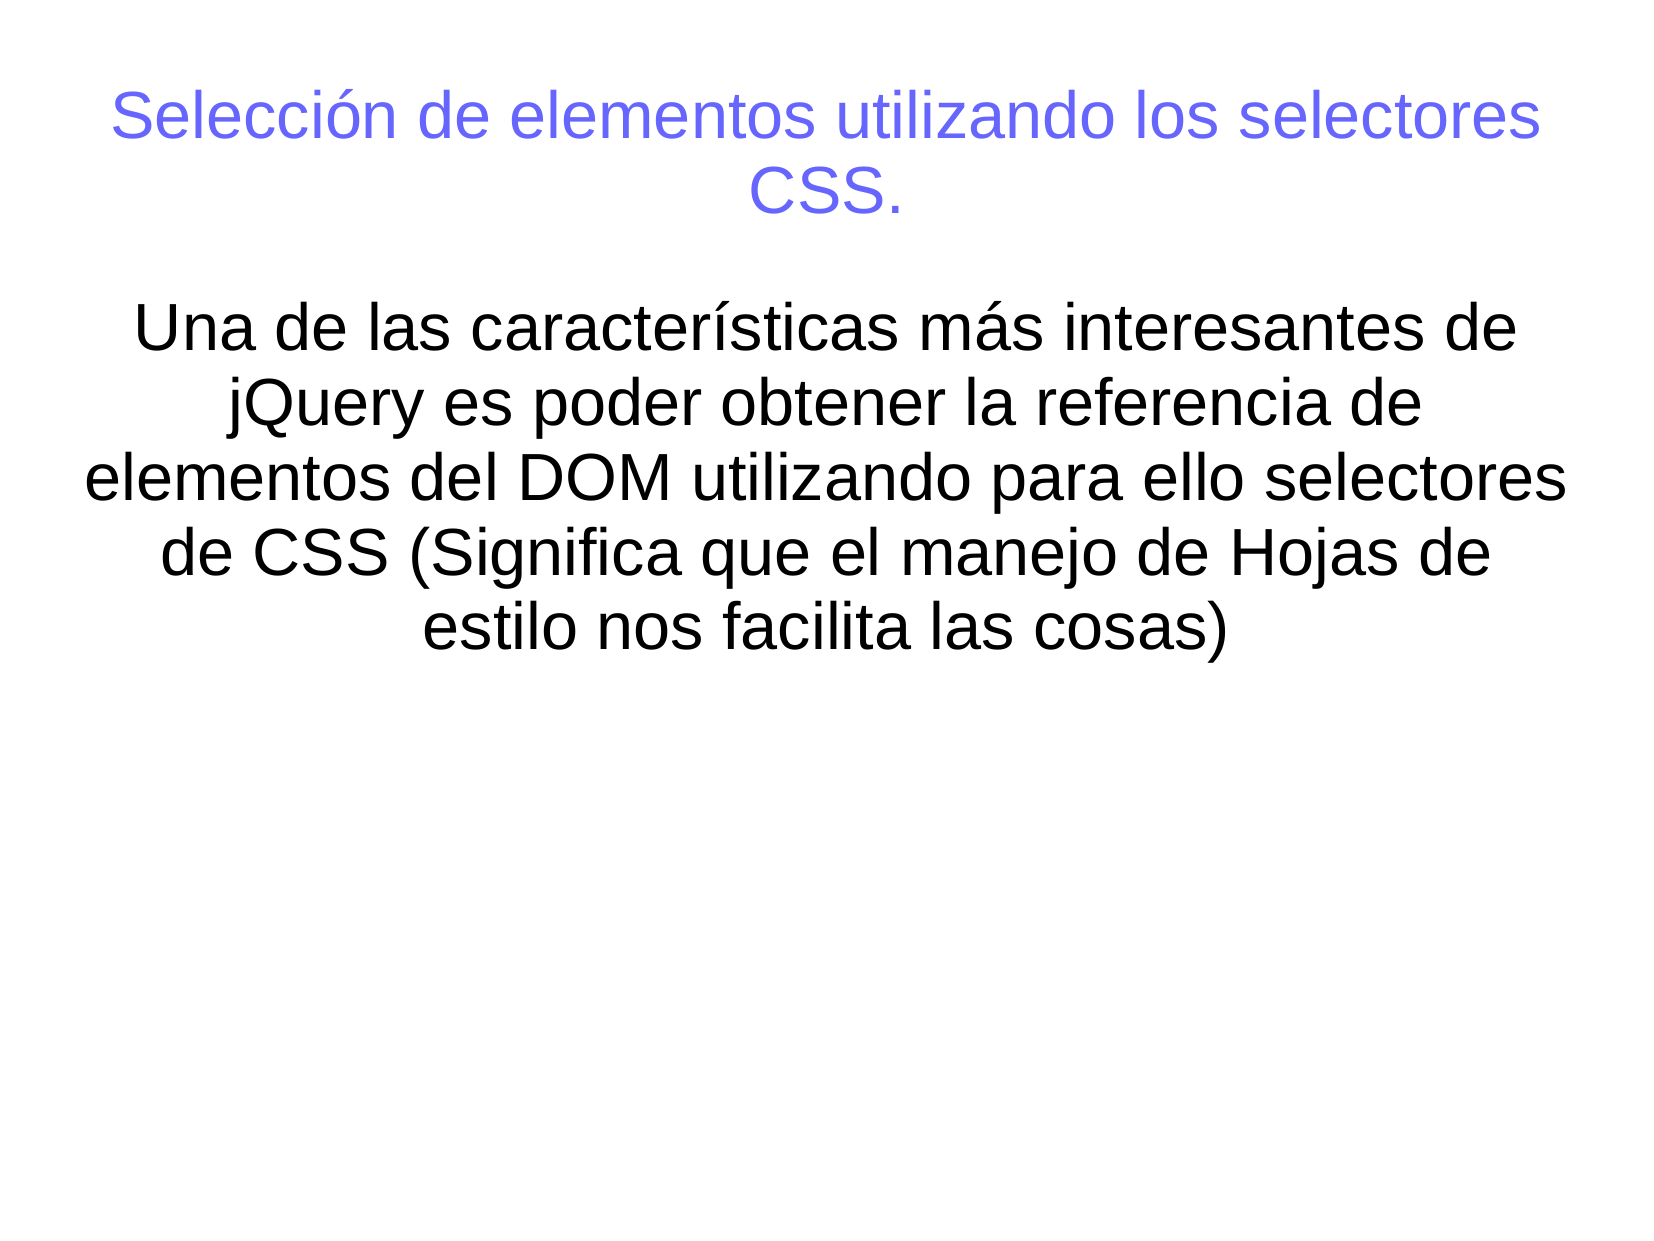

# Selección de elementos utilizando los selectores CSS.
Una de las características más interesantes de jQuery es poder obtener la referencia de elementos del DOM utilizando para ello selectores de CSS (Significa que el manejo de Hojas de estilo nos facilita las cosas)